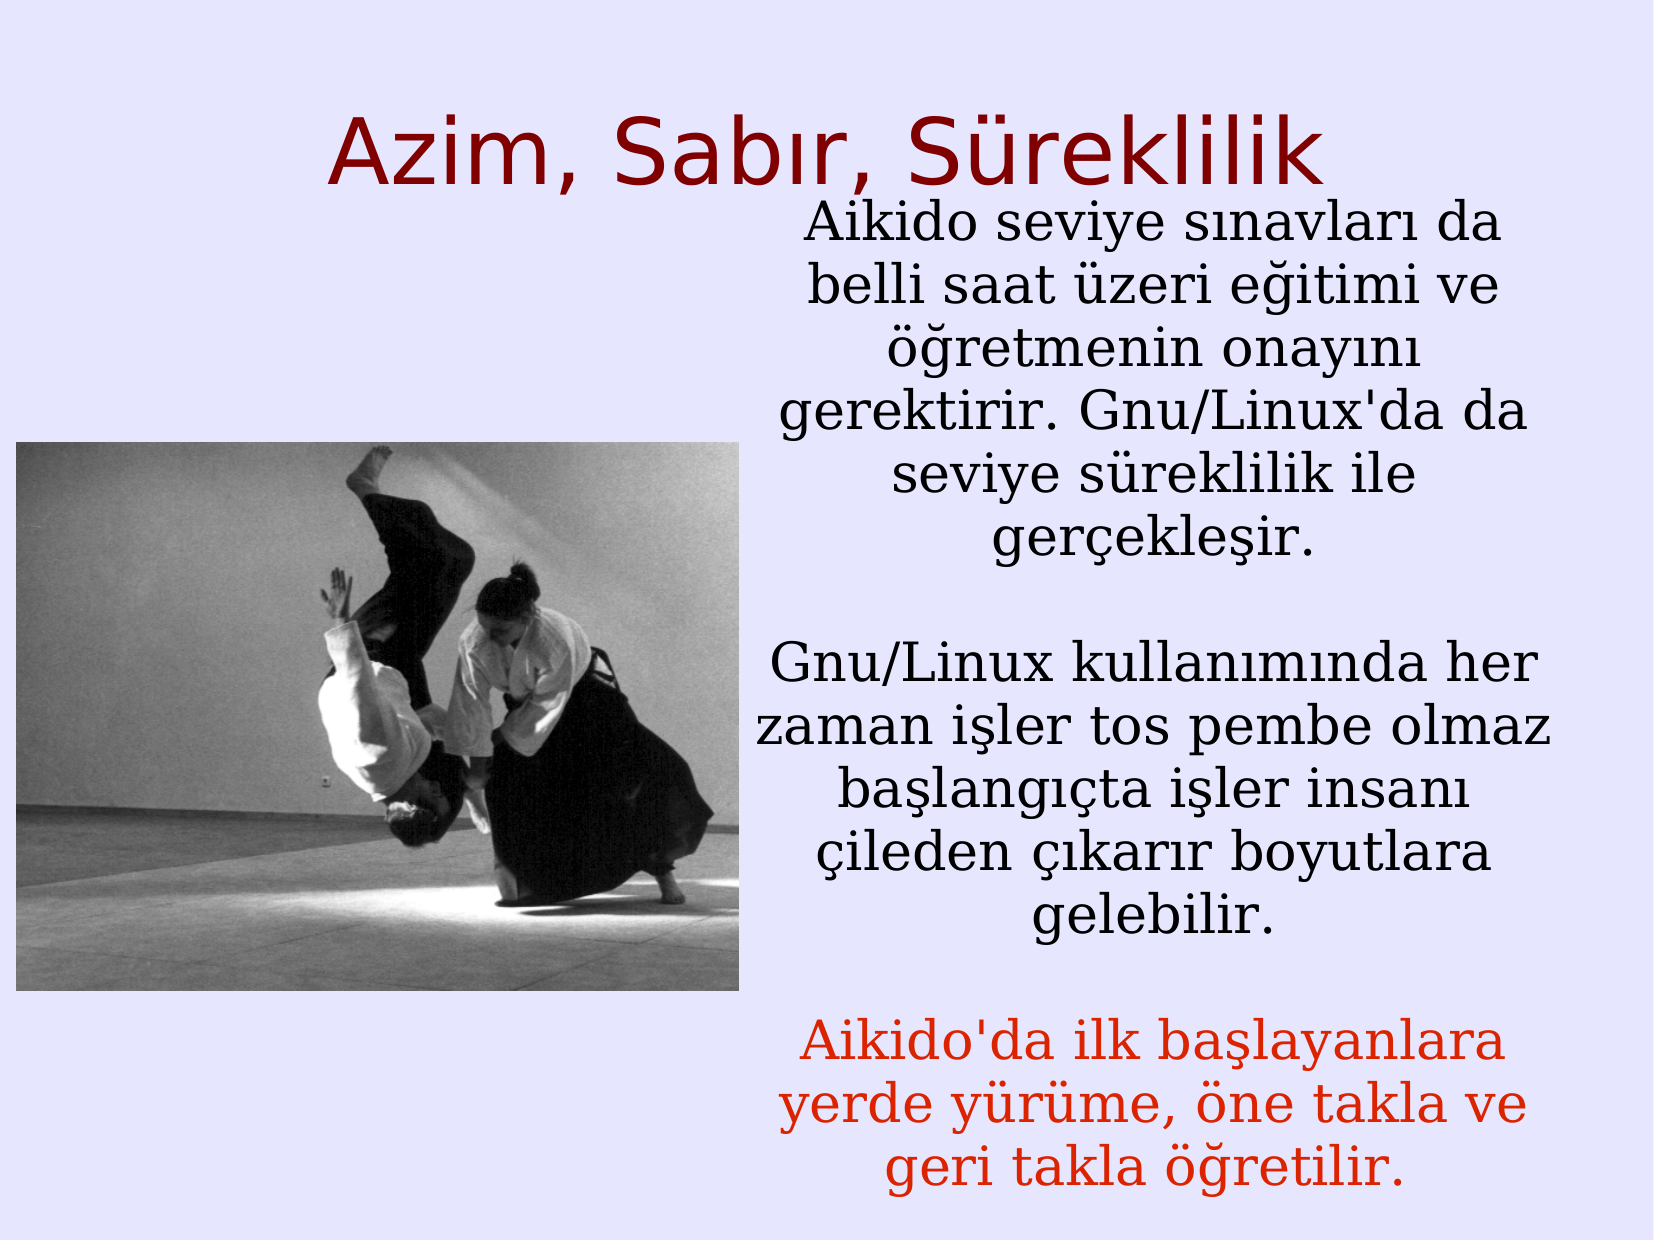

# Azim, Sabır, Süreklilik
Aikido seviye sınavları da belli saat üzeri eğitimi ve öğretmenin onayını gerektirir. Gnu/Linux'da da seviye süreklilik ile gerçekleşir.
Gnu/Linux kullanımında her zaman işler tos pembe olmaz başlangıçta işler insanı çileden çıkarır boyutlara gelebilir.
Aikido'da ilk başlayanlara yerde yürüme, öne takla ve geri takla öğretilir.